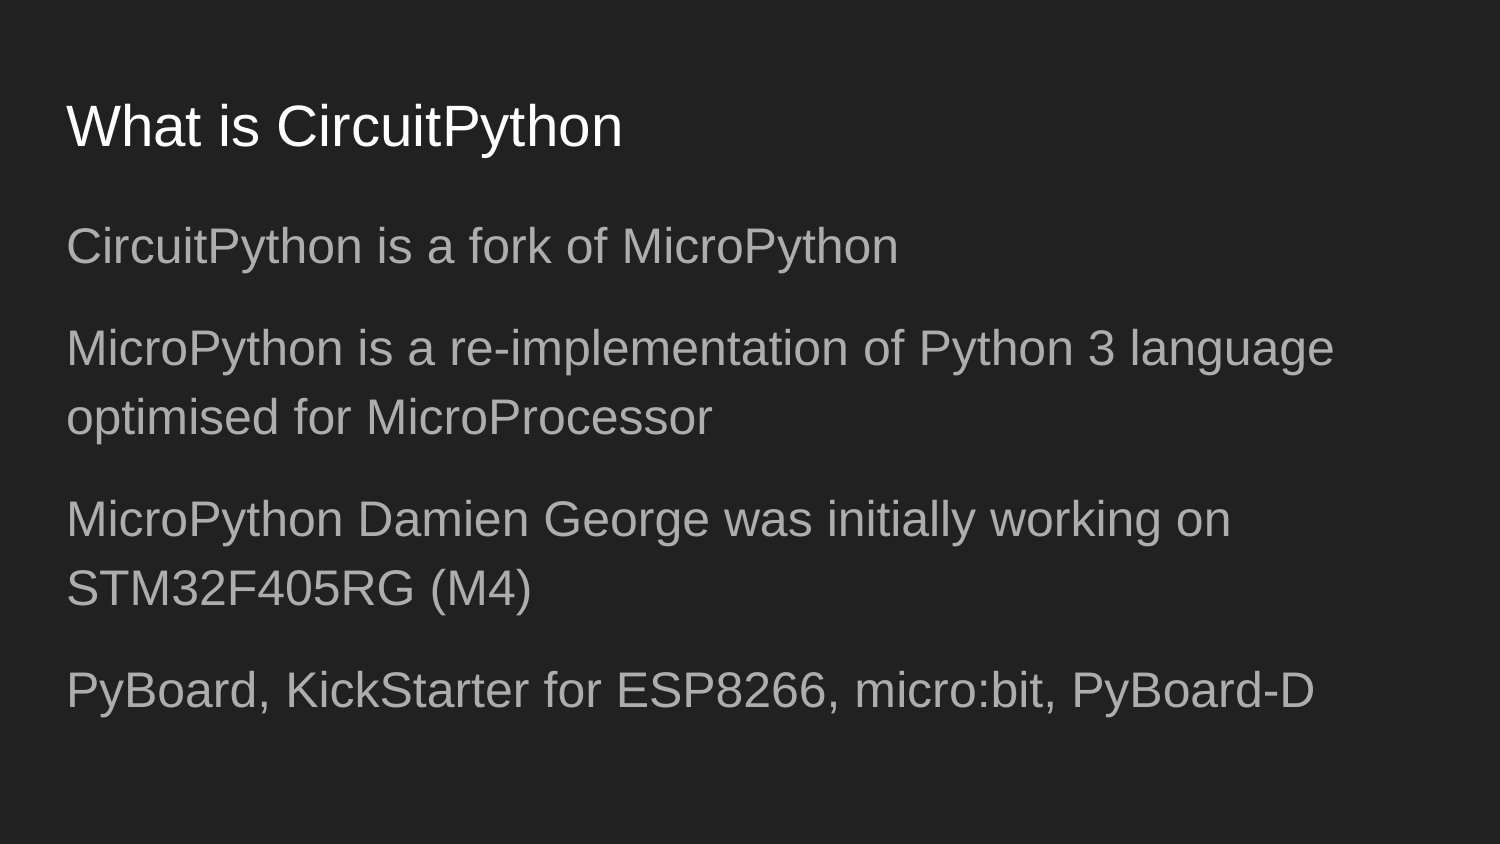

# What is CircuitPython
CircuitPython is a fork of MicroPython
MicroPython is a re-implementation of Python 3 language optimised for MicroProcessor
MicroPython Damien George was initially working on STM32F405RG (M4)
PyBoard, KickStarter for ESP8266, micro:bit, PyBoard-D